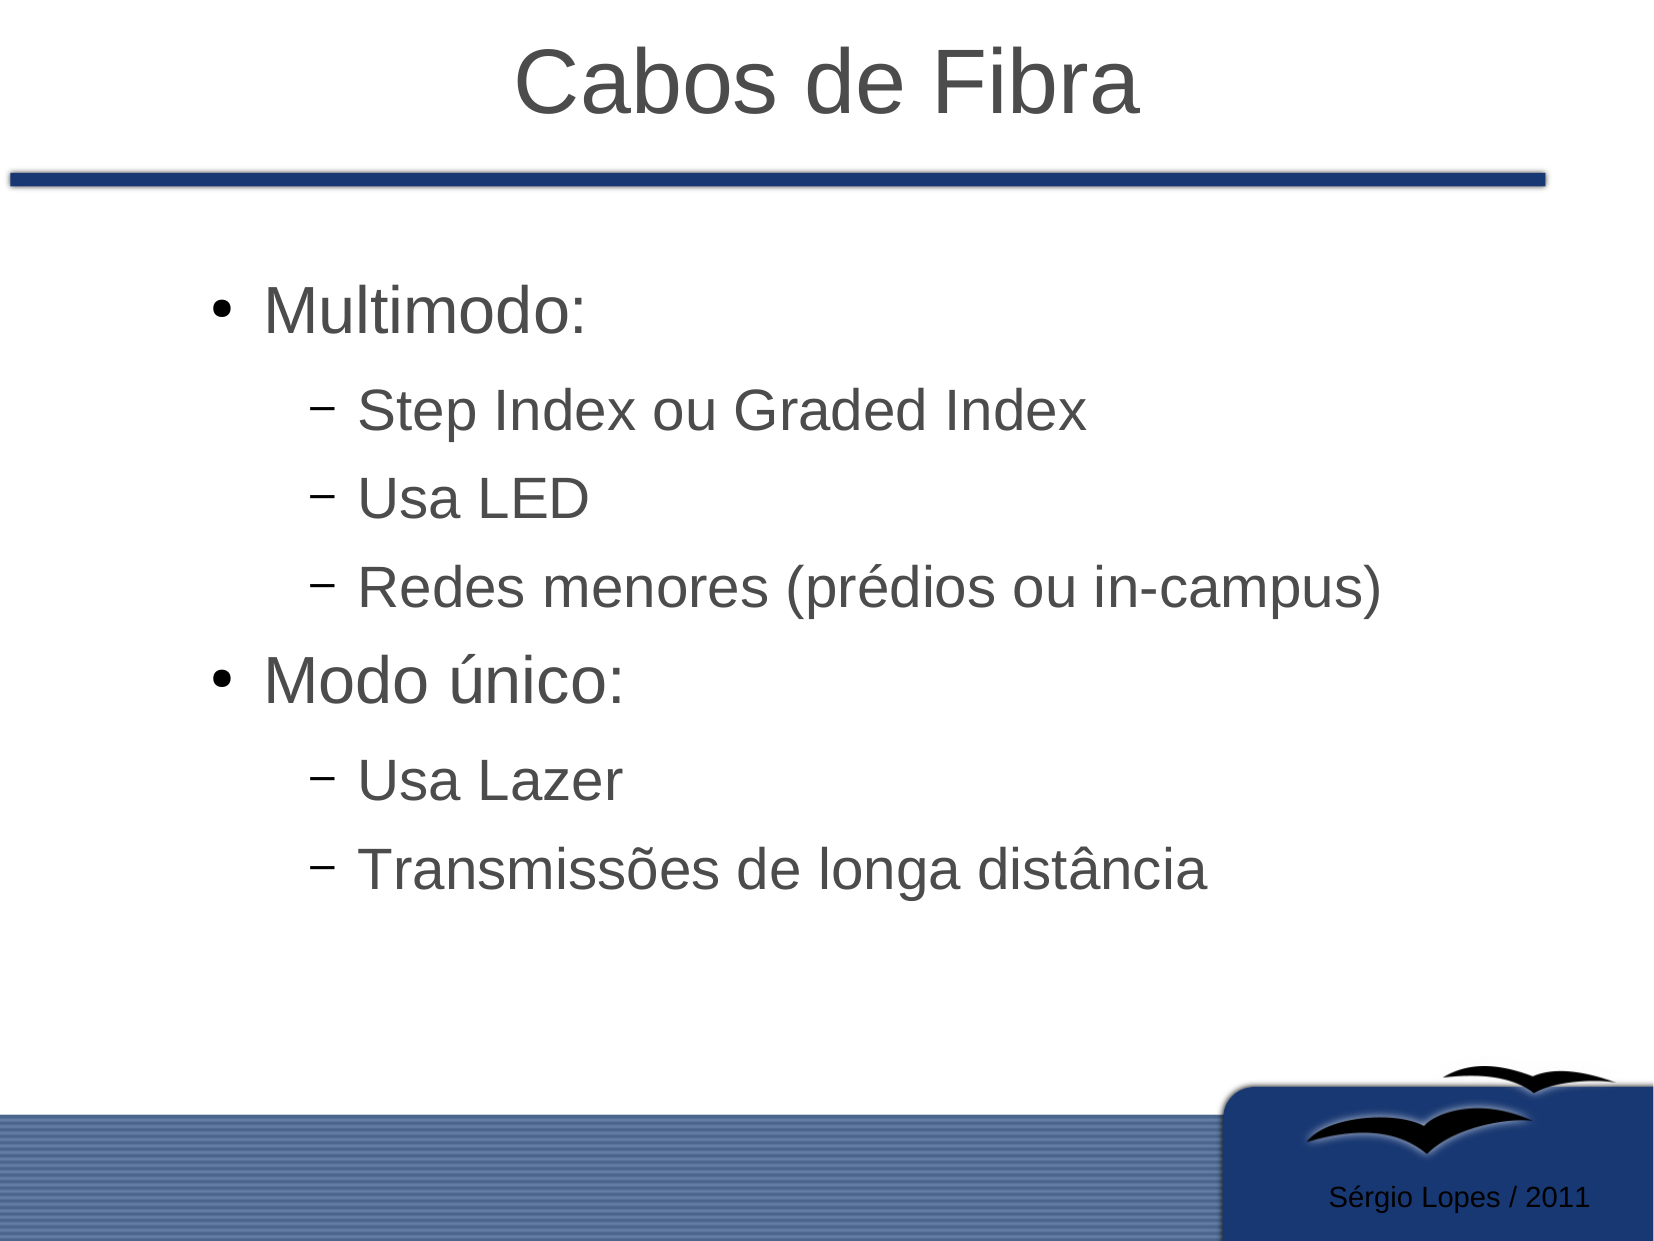

# Cabos de Fibra
Multimodo:
Step Index ou Graded Index
Usa LED
Redes menores (prédios ou in-campus)
Modo único:
Usa Lazer
Transmissões de longa distância
Sérgio Lopes / 2011